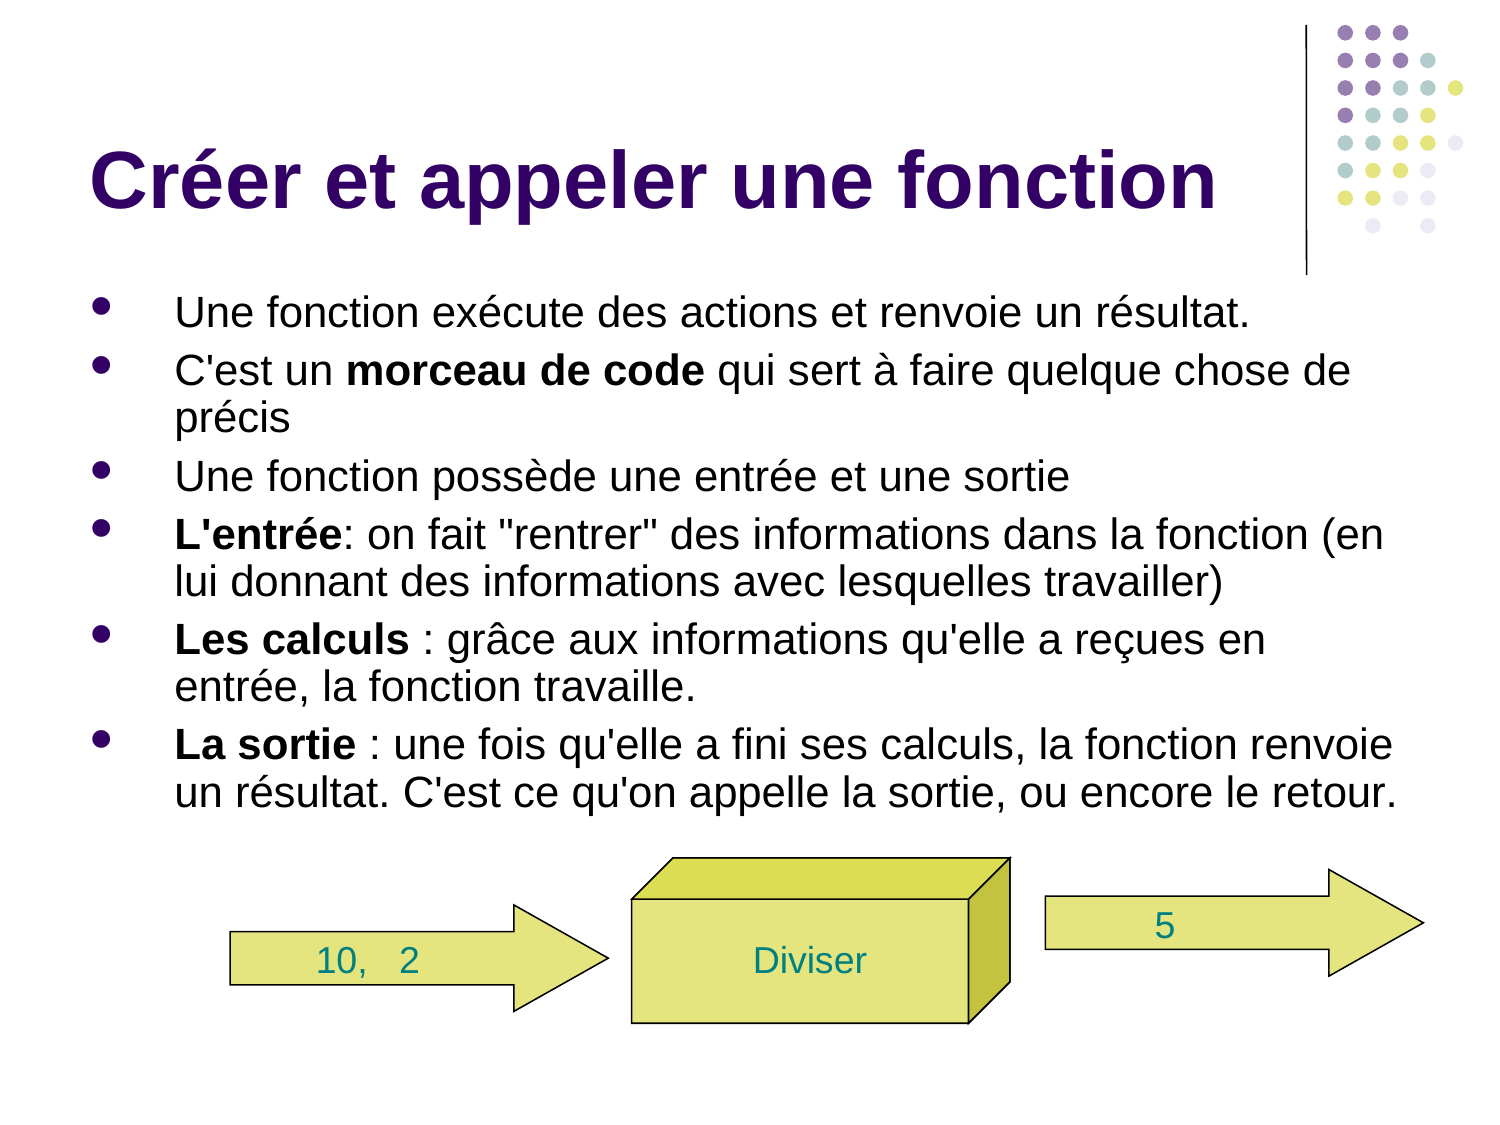

# Créer et appeler une fonction
Une fonction exécute des actions et renvoie un résultat.
C'est un morceau de code qui sert à faire quelque chose de précis
Une fonction possède une entrée et une sortie
L'entrée: on fait "rentrer" des informations dans la fonction (en lui donnant des informations avec lesquelles travailler)
Les calculs : grâce aux informations qu'elle a reçues en entrée, la fonction travaille.
La sortie : une fois qu'elle a fini ses calculs, la fonction renvoie un résultat. C'est ce qu'on appelle la sortie, ou encore le retour.
5
10, 2
Diviser